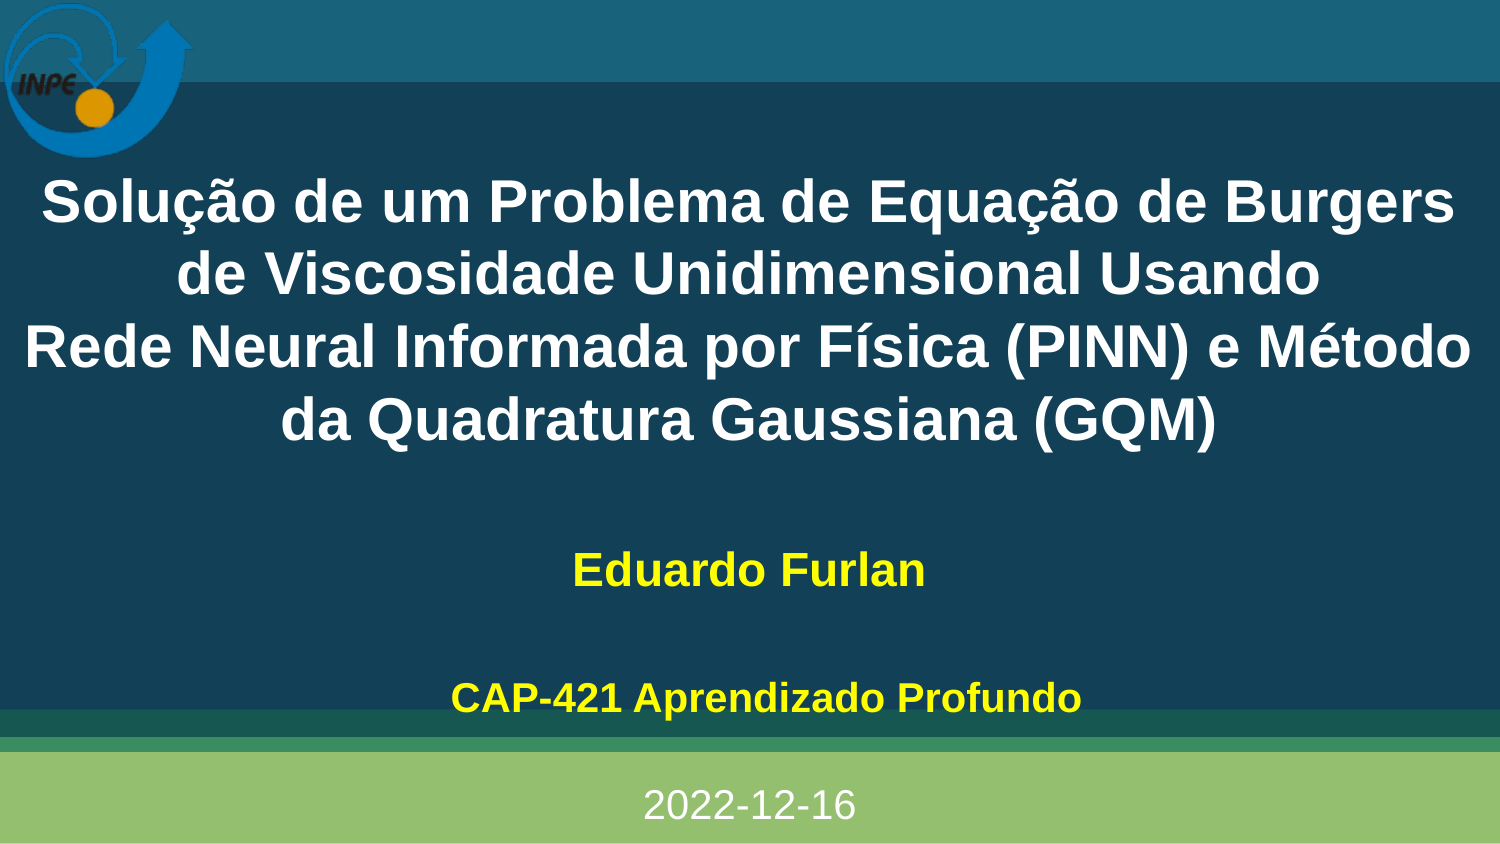

Solução de um Problema de Equação de Burgers de Viscosidade Unidimensional Usando
Rede Neural Informada por Física (PINN) e Método da Quadratura Gaussiana (GQM)
Eduardo Furlan
CAP-421 Aprendizado Profundo
2022-12-16